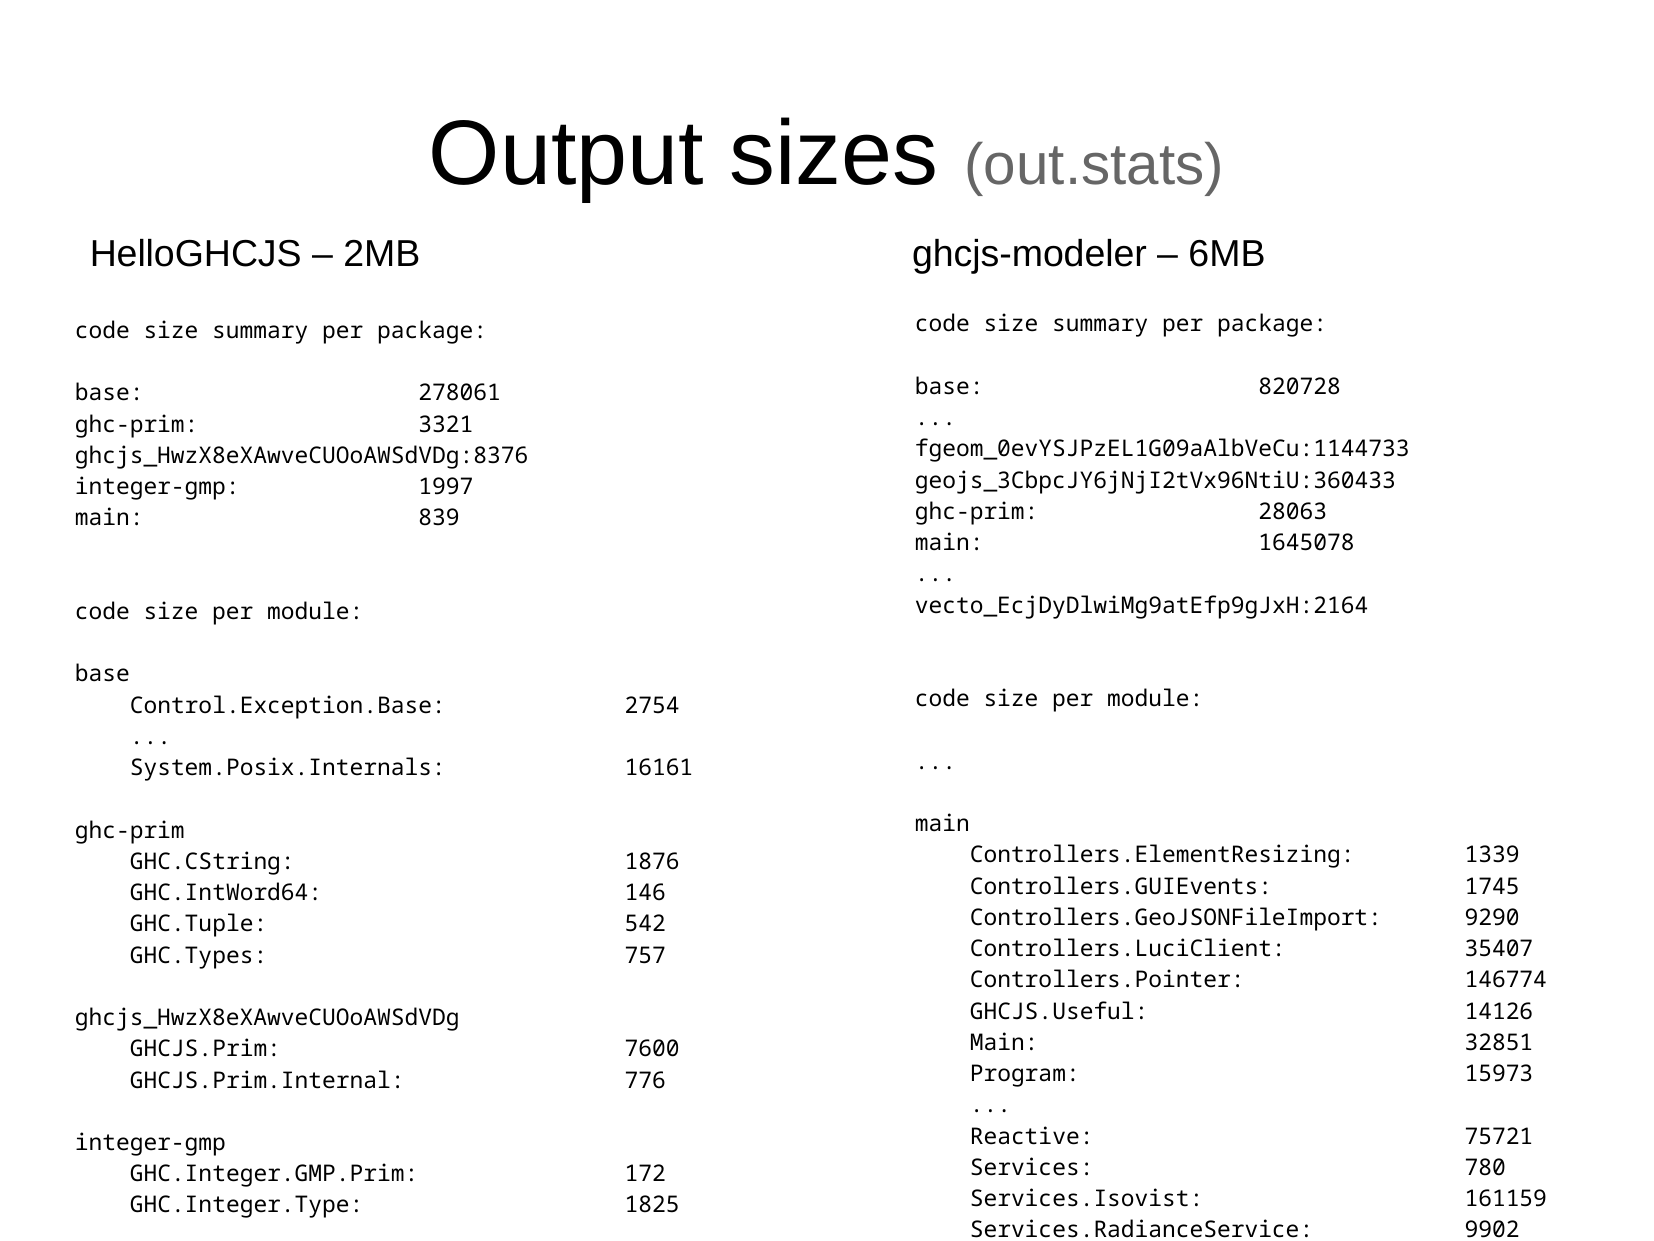

# Output sizes (out.stats)
HelloGHCJS – 2MB ghcjs-modeler – 6MB
code size summary per package:
base: 820728
...
fgeom_0evYSJPzEL1G09aAlbVeCu:1144733
geojs_3CbpcJY6jNjI2tVx96NtiU:360433
ghc-prim: 28063
main: 1645078
...
vecto_EcjDyDlwiMg9atEfp9gJxH:2164
code size per module:
...
main
 Controllers.ElementResizing: 1339
 Controllers.GUIEvents: 1745
 Controllers.GeoJSONFileImport: 9290
 Controllers.LuciClient: 35407
 Controllers.Pointer: 146774
 GHCJS.Useful: 14126
 Main: 32851
 Program: 15973
 ...
 Reactive: 75721
 Services: 780
 Services.Isovist: 161159
 Services.RadianceService: 9902
 SmallGL.Helpers: 24559
 SmallGL.Shader: 41356
 SmallGL.WritableVectors: 40912
...
packed metadata: 855934
code size summary per package:
base: 278061
ghc-prim: 3321
ghcjs_HwzX8eXAwveCUOoAWSdVDg:8376
integer-gmp: 1997
main: 839
code size per module:
base
 Control.Exception.Base: 2754
 ...
 System.Posix.Internals: 16161
ghc-prim
 GHC.CString: 1876
 GHC.IntWord64: 146
 GHC.Tuple: 542
 GHC.Types: 757
ghcjs_HwzX8eXAwveCUOoAWSdVDg
 GHCJS.Prim: 7600
 GHCJS.Prim.Internal: 776
integer-gmp
 GHC.Integer.GMP.Prim: 172
 GHC.Integer.Type: 1825
main
 Main: 839
packed metadata: 60743